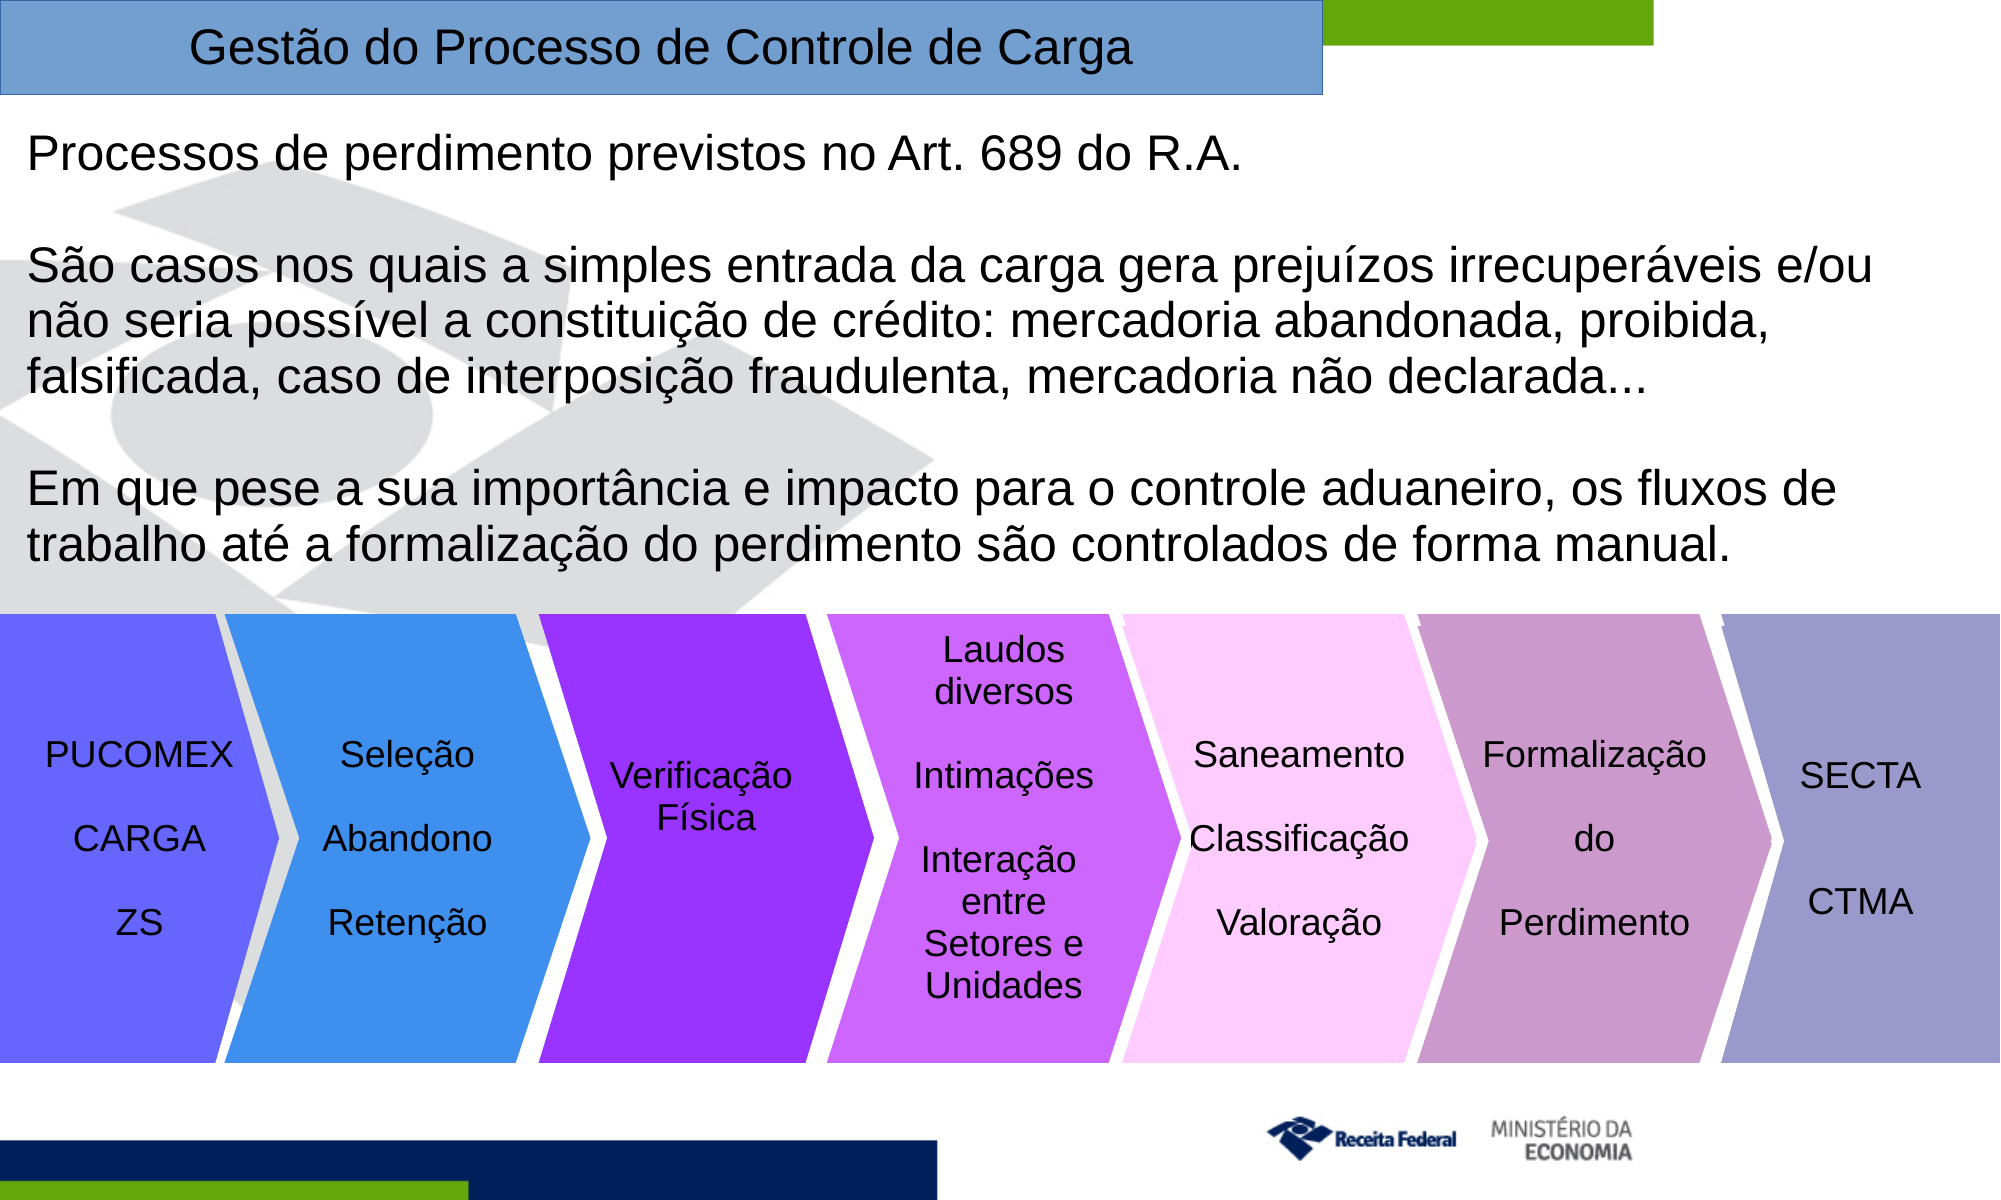

Gestão do Processo de Controle de Carga
Processos de perdimento previstos no Art. 689 do R.A.
São casos nos quais a simples entrada da carga gera prejuízos irrecuperáveis e/ou não seria possível a constituição de crédito: mercadoria abandonada, proibida, falsificada, caso de interposição fraudulenta, mercadoria não declarada...
Em que pese a sua importância e impacto para o controle aduaneiro, os fluxos de trabalho até a formalização do perdimento são controlados de forma manual.
PUCOMEX
CARGA
ZS
Seleção
Abandono
Retenção
Verificação
Física
Laudos
diversos
Intimações
Interação
entre
Setores e
Unidades
Saneamento
Classificação
Valoração
Formalização
do
Perdimento
SECTA
CTMA
Saneamento
Classificação
Valoração
Formalização
do
Perdimento
SECTA
CTMA